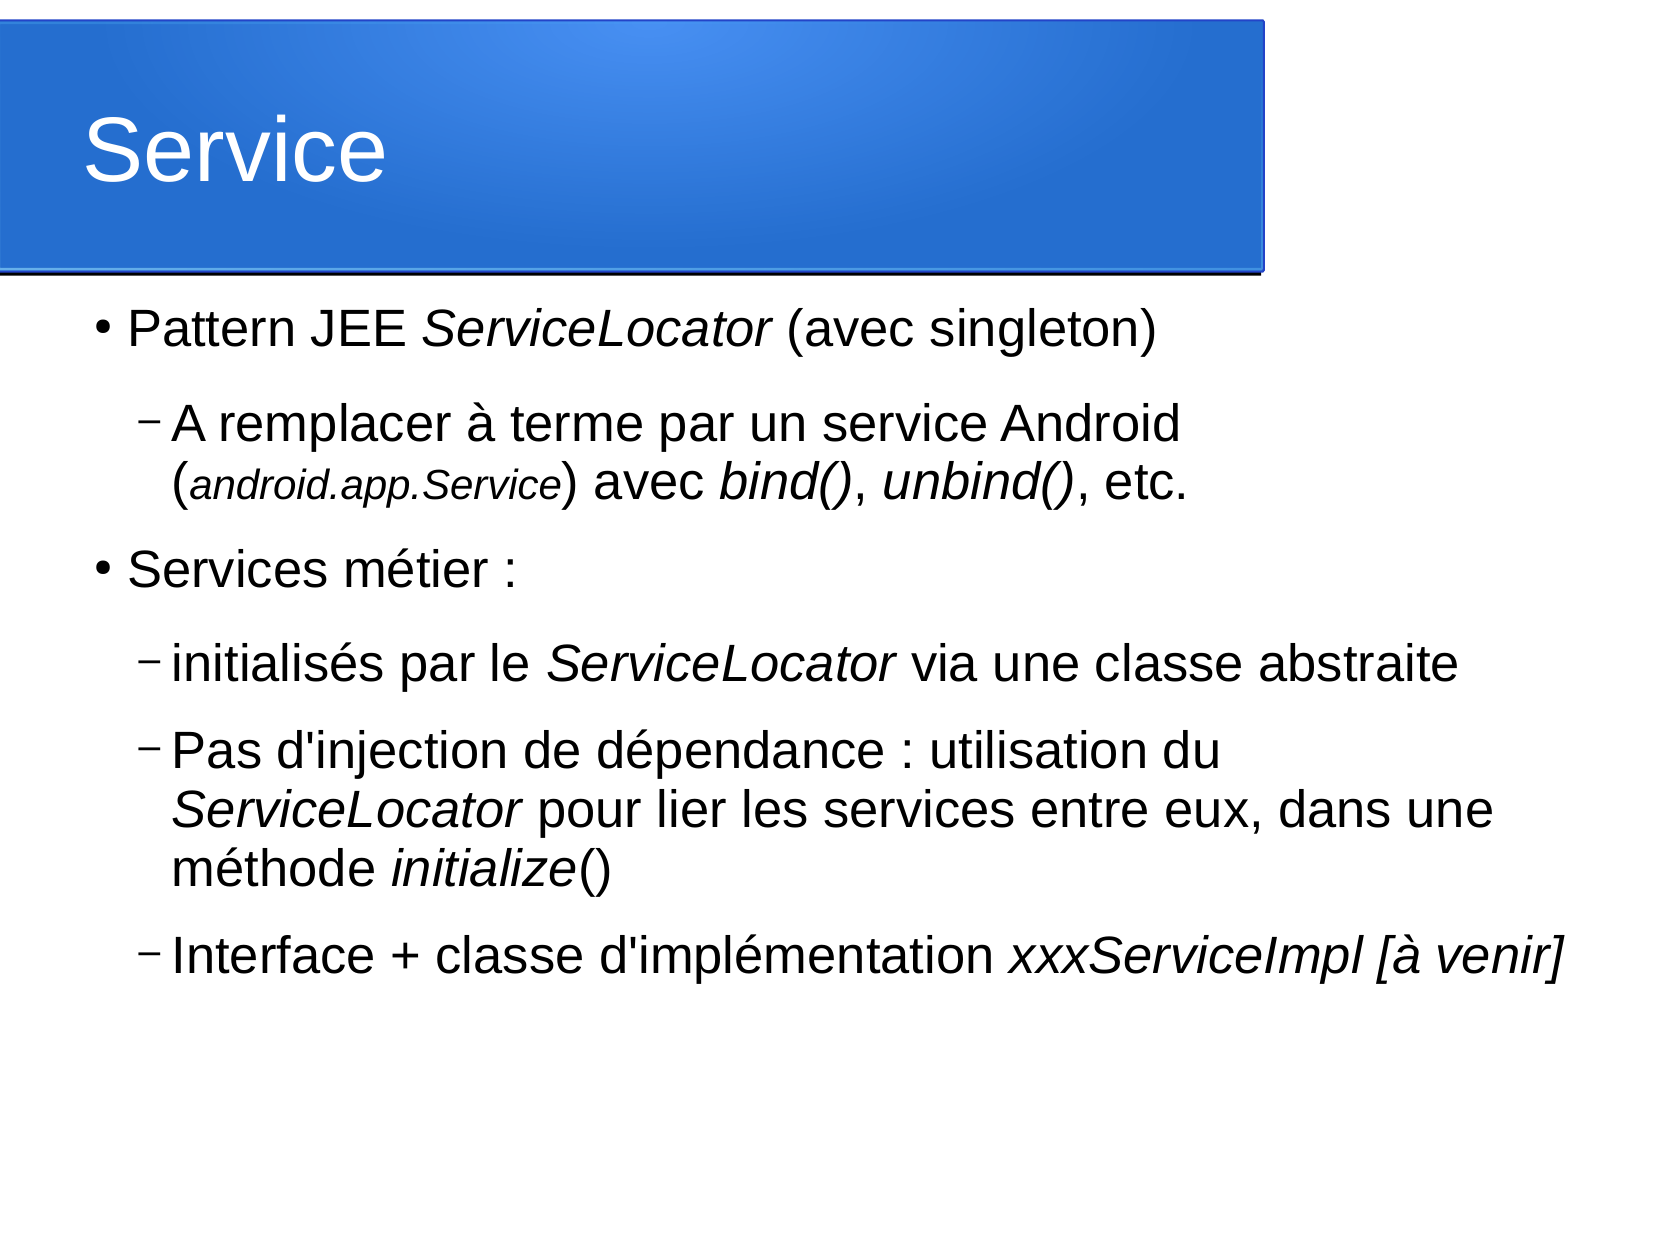

# Service
Pattern JEE ServiceLocator (avec singleton)
A remplacer à terme par un service Android (android.app.Service) avec bind(), unbind(), etc.
Services métier :
initialisés par le ServiceLocator via une classe abstraite
Pas d'injection de dépendance : utilisation du ServiceLocator pour lier les services entre eux, dans une méthode initialize()
Interface + classe d'implémentation xxxServiceImpl [à venir]